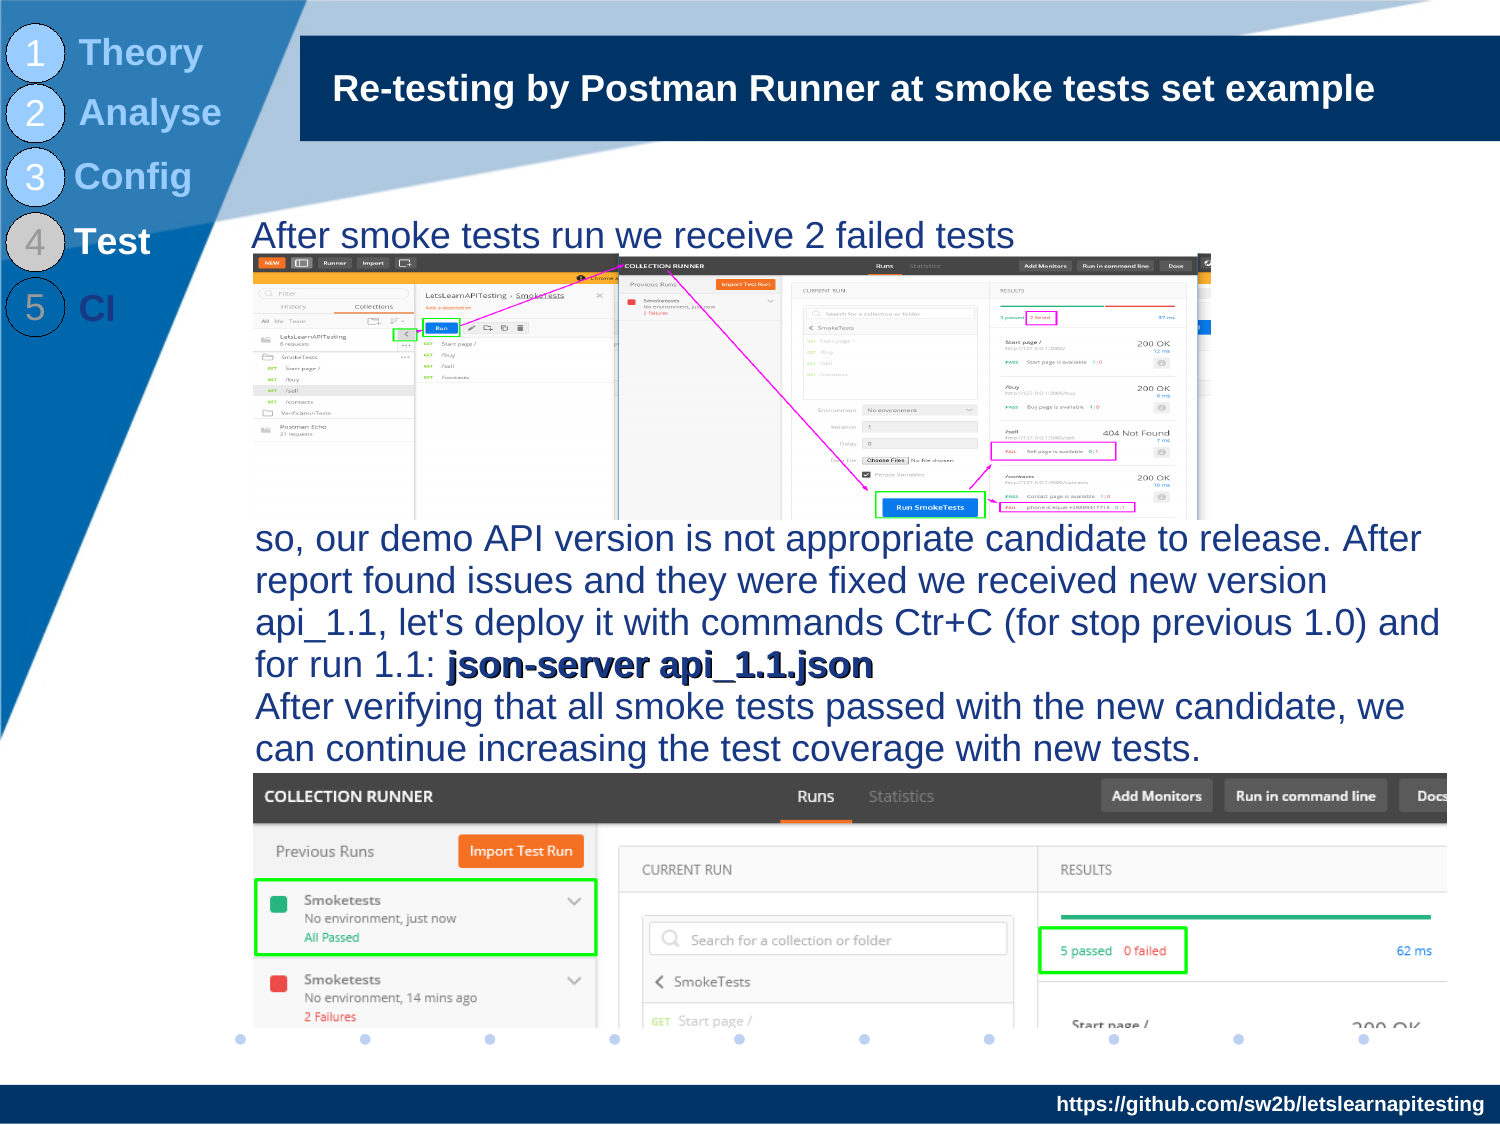

1
Theory
# Re-testing by Postman Runner at smoke tests set example
2
Analyse
3
Config
After smoke tests run we receive 2 failed tests
4
Test
5
CI
so, our demo API version is not appropriate candidate to release. After report found issues and they were fixed we received new version api_1.1, let's deploy it with commands Ctr+C (for stop previous 1.0) and for run 1.1: json-server api_1.1.json
After verifying that all smoke tests passed with the new candidate, we can continue increasing the test coverage with new tests.